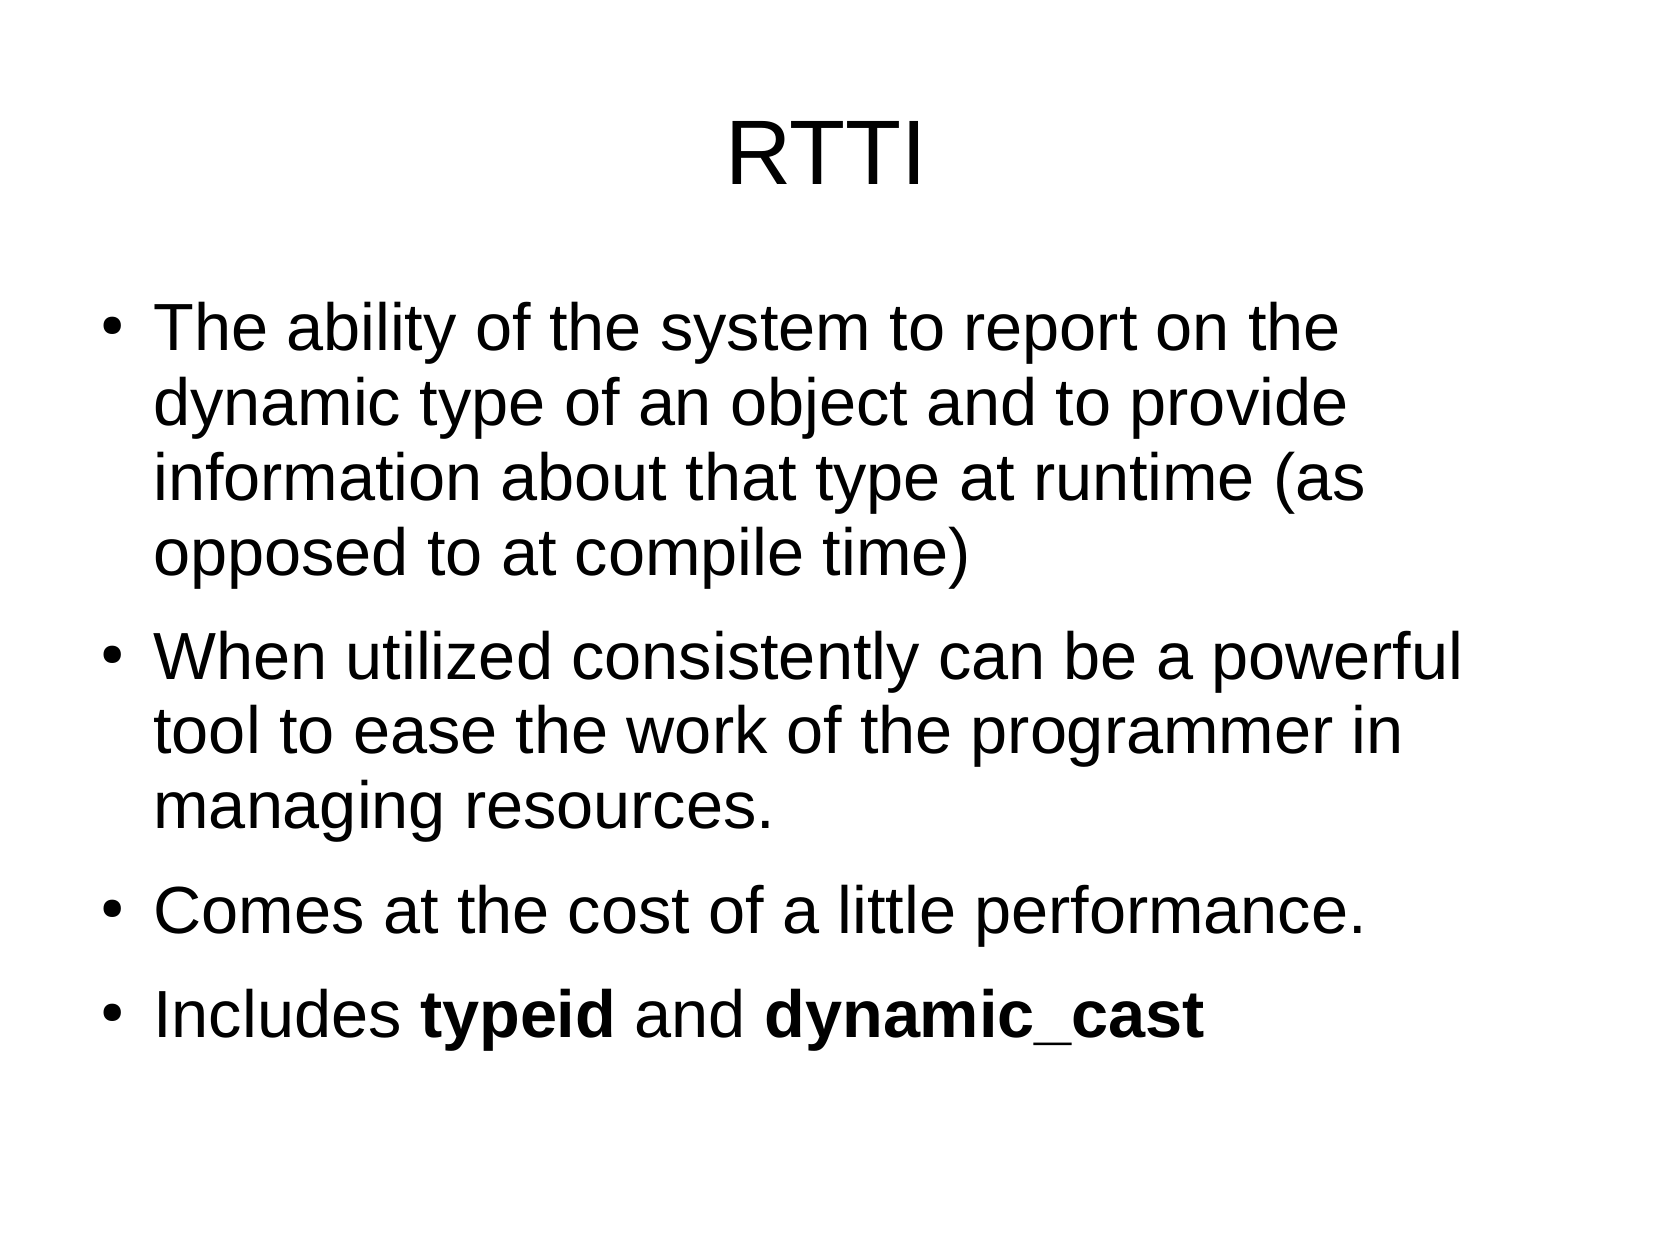

# RTTI
The ability of the system to report on the dynamic type of an object and to provide information about that type at runtime (as opposed to at compile time)
When utilized consistently can be a powerful tool to ease the work of the programmer in managing resources.
Comes at the cost of a little performance.
Includes typeid and dynamic_cast